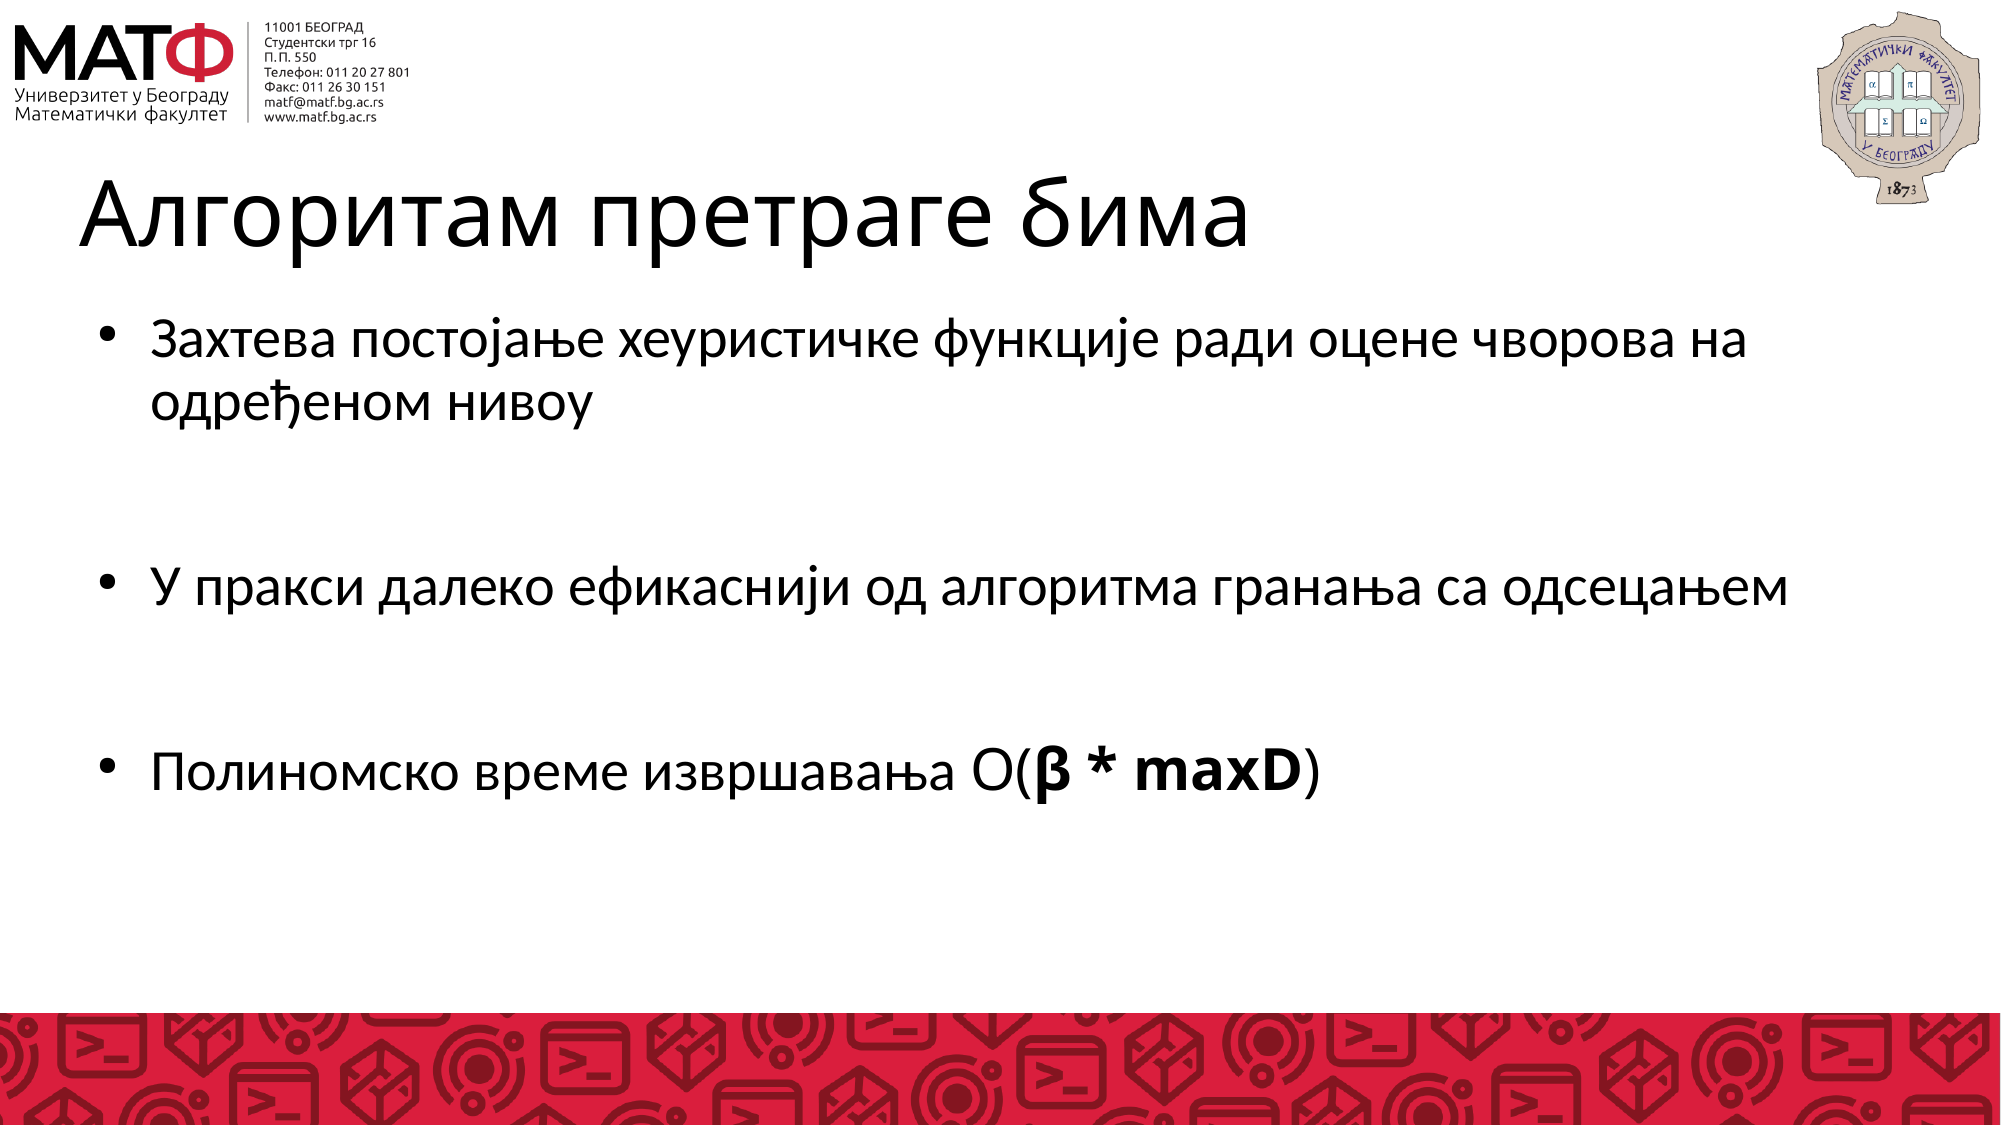

# Алгоритам претраге бима
Захтева постојање хеуристичке функције ради оцене чворова на одређеном нивоу
У пракси далеко ефикаснији од алгоритма гранања са одсецањем
Полиномско време извршавања О(β * maxD)